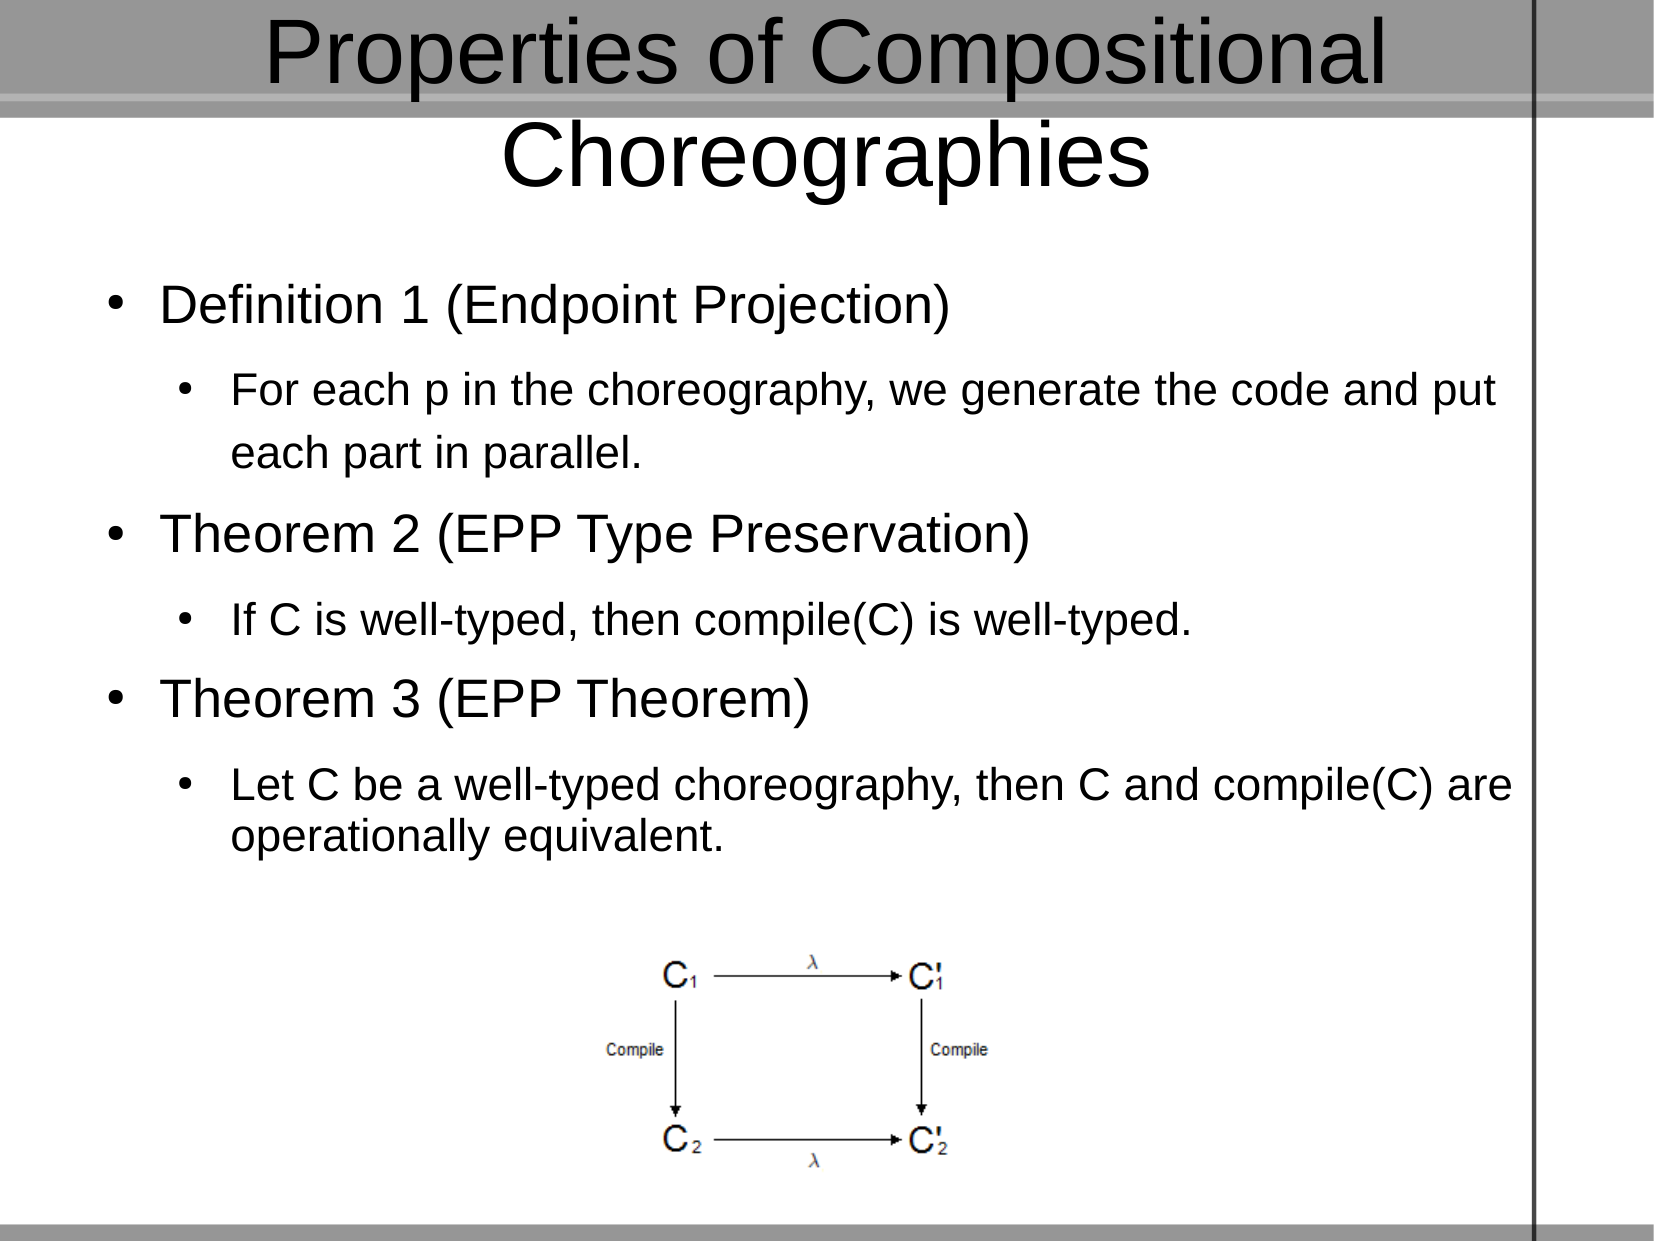

# Properties of Compositional Choreographies
Definition 1 (Endpoint Projection)
For each p in the choreography, we generate the code and put each part in parallel.
Theorem 2 (EPP Type Preservation)
If C is well-typed, then compile(C) is well-typed.
Theorem 3 (EPP Theorem)
Let C be a well-typed choreography, then C and compile(C) are operationally equivalent.